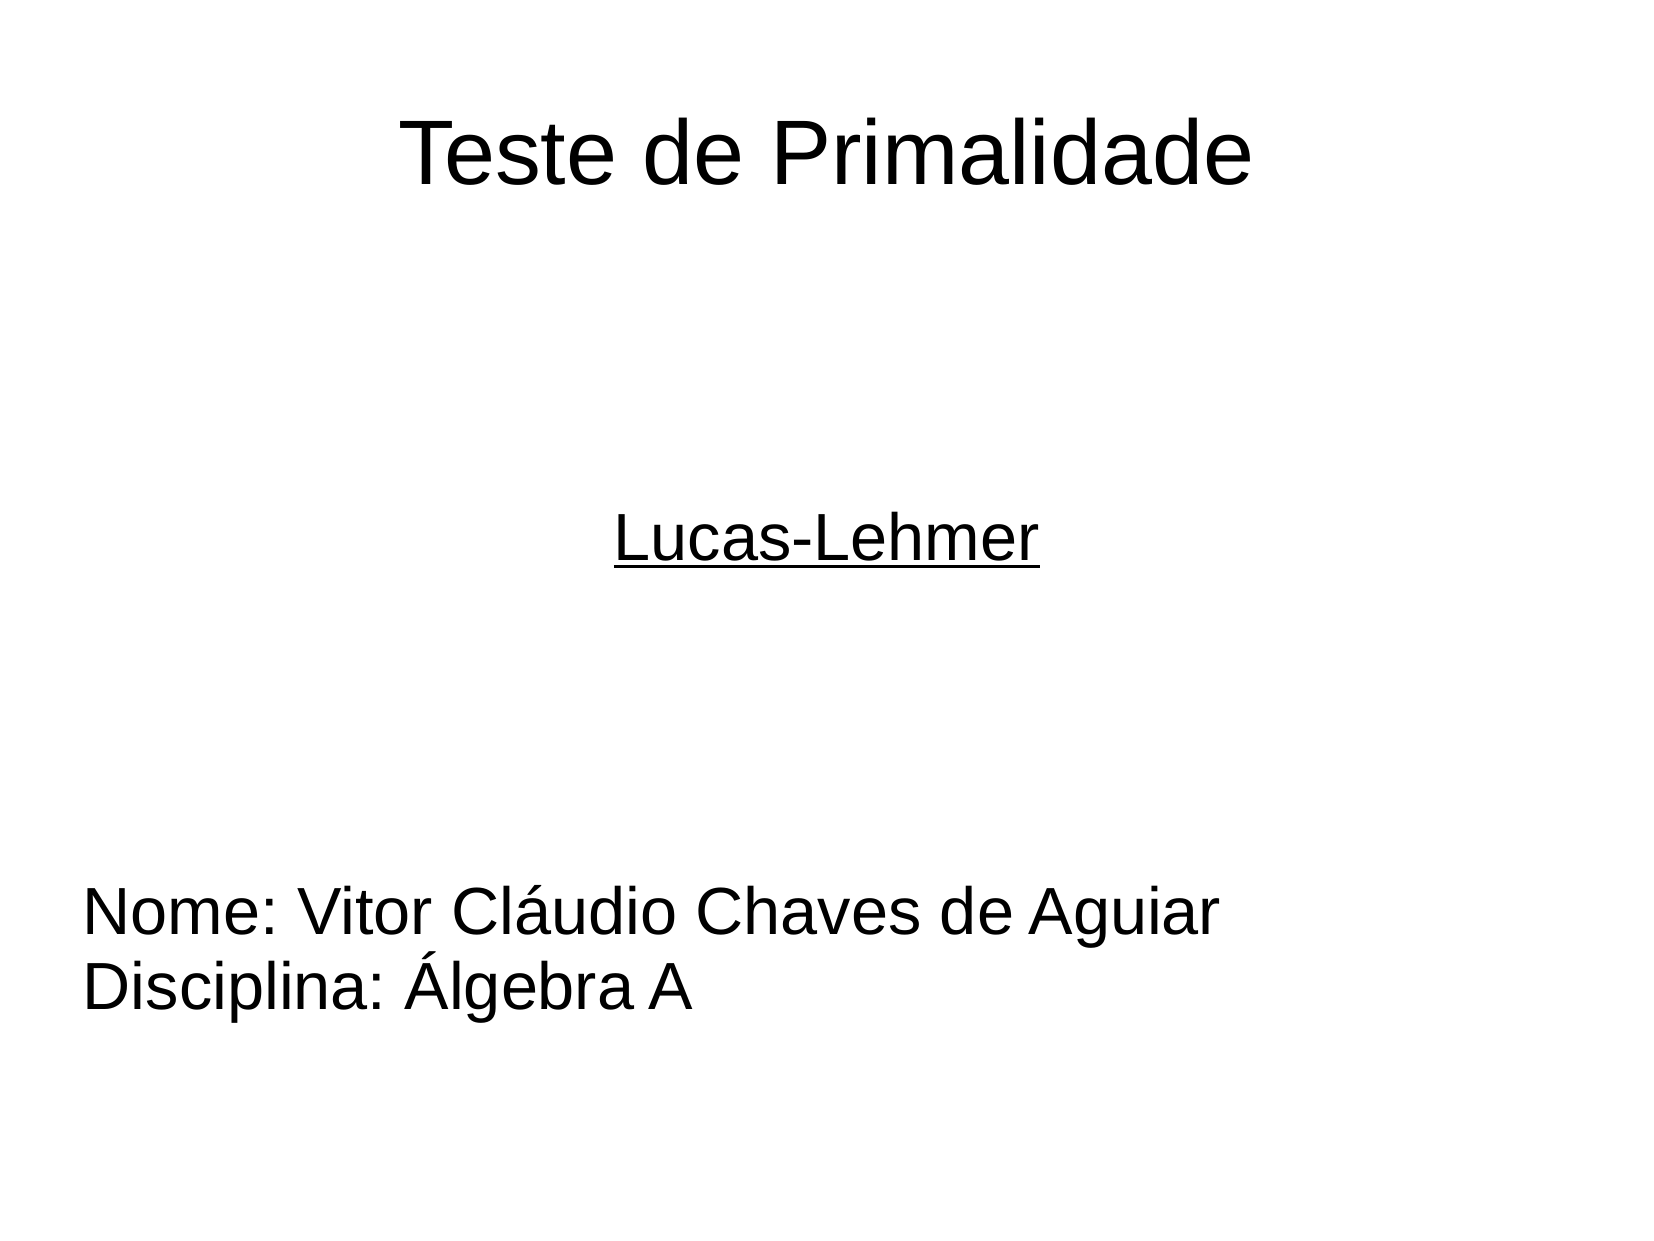

# Teste de Primalidade
Lucas-Lehmer
Nome: Vitor Cláudio Chaves de Aguiar
Disciplina: Álgebra A